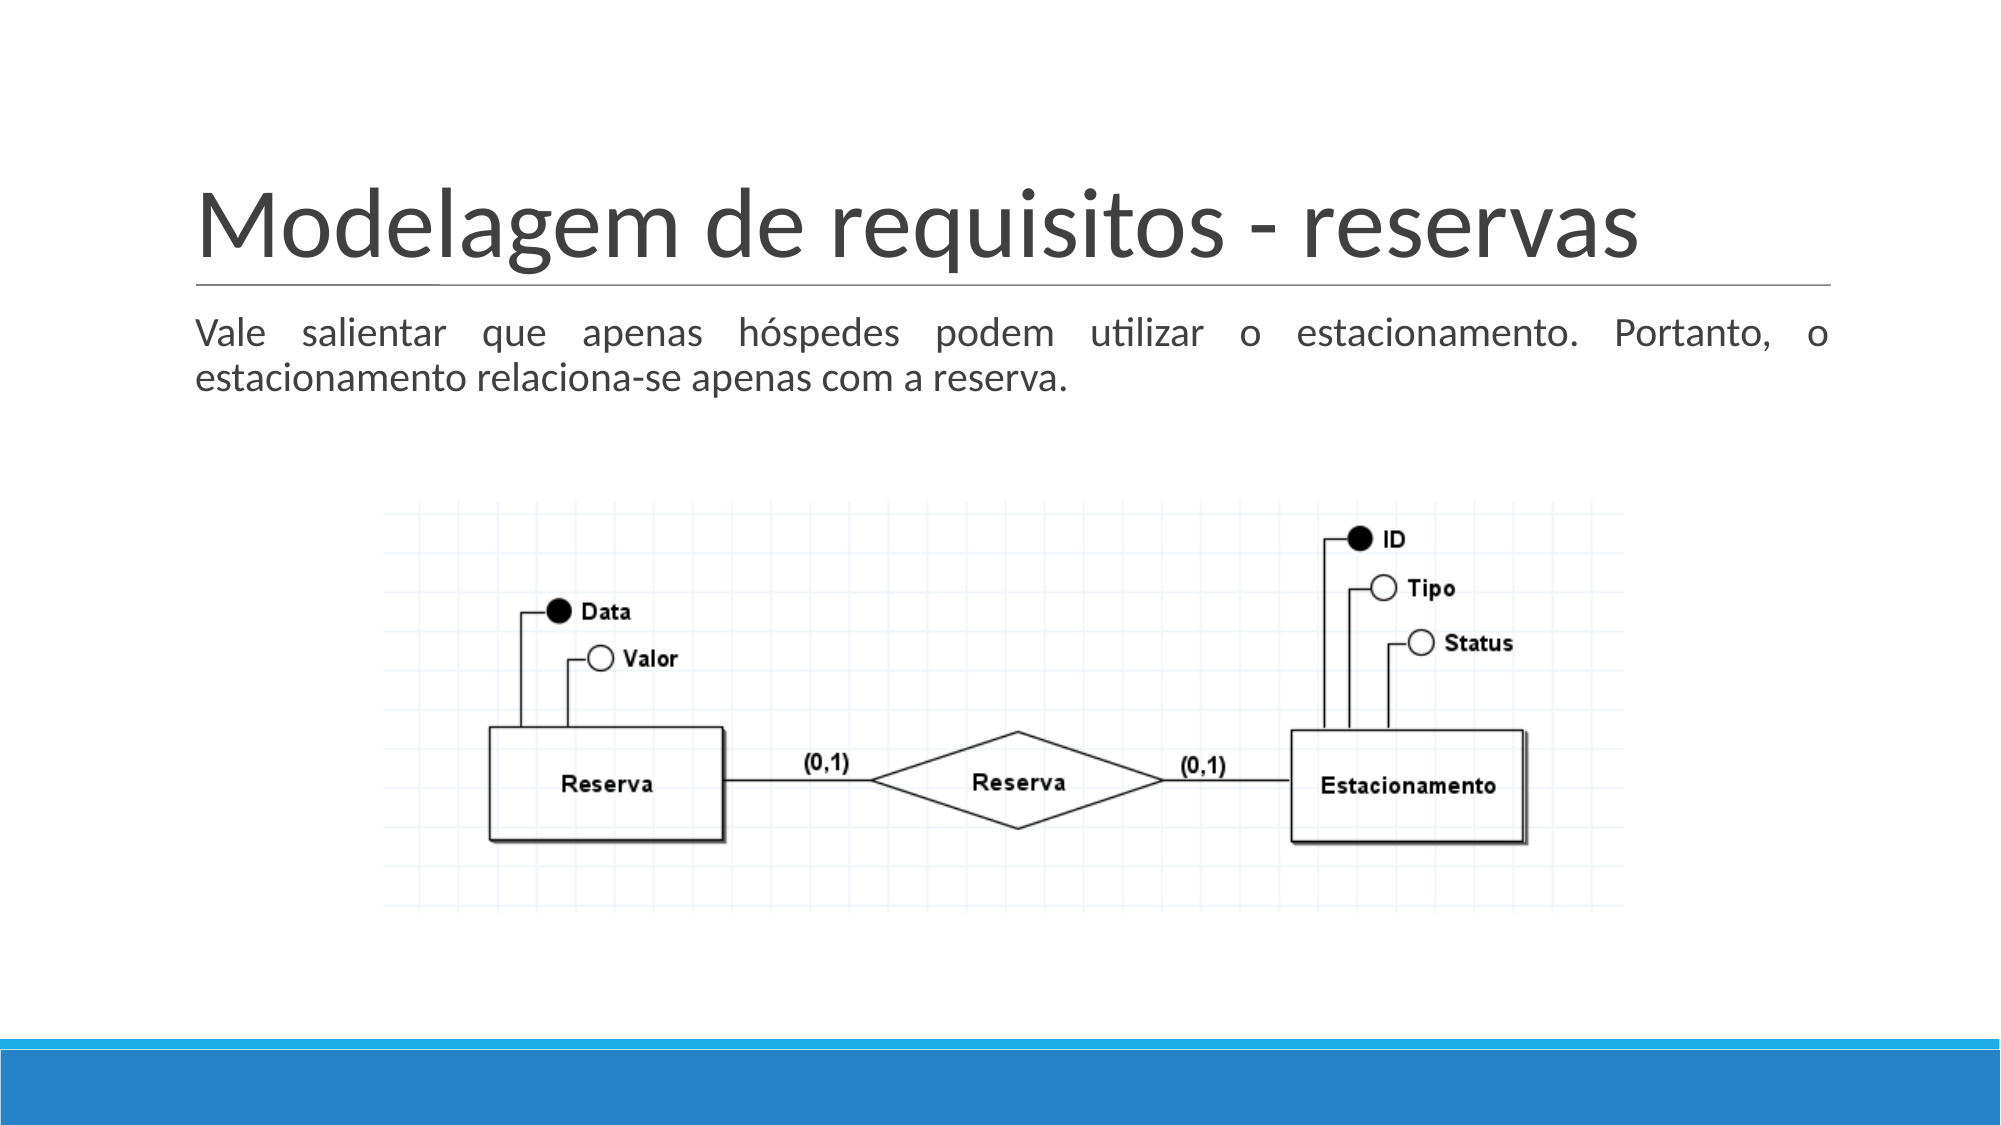

Modelagem de requisitos - reservas
Vale salientar que apenas hóspedes podem utilizar o estacionamento. Portanto, o estacionamento relaciona-se apenas com a reserva.